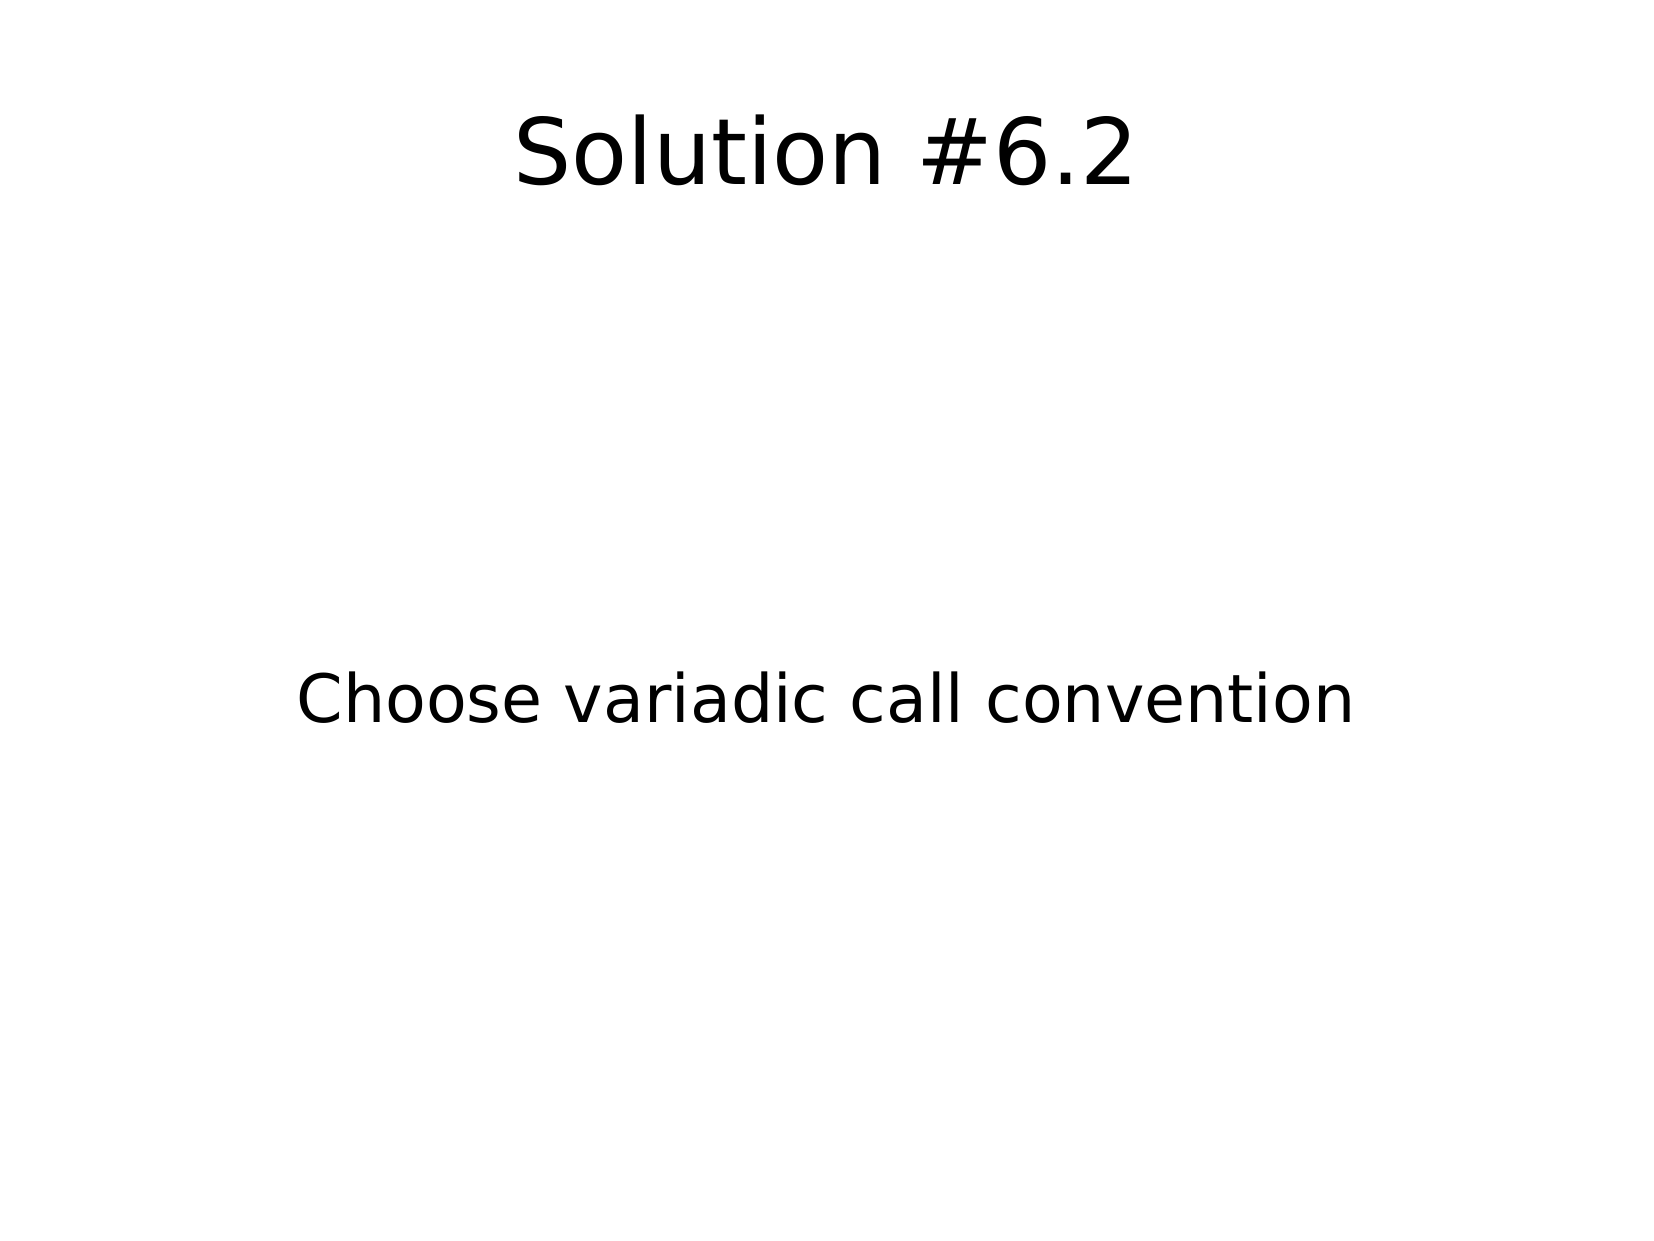

# Solution #6.2
Choose variadic call convention